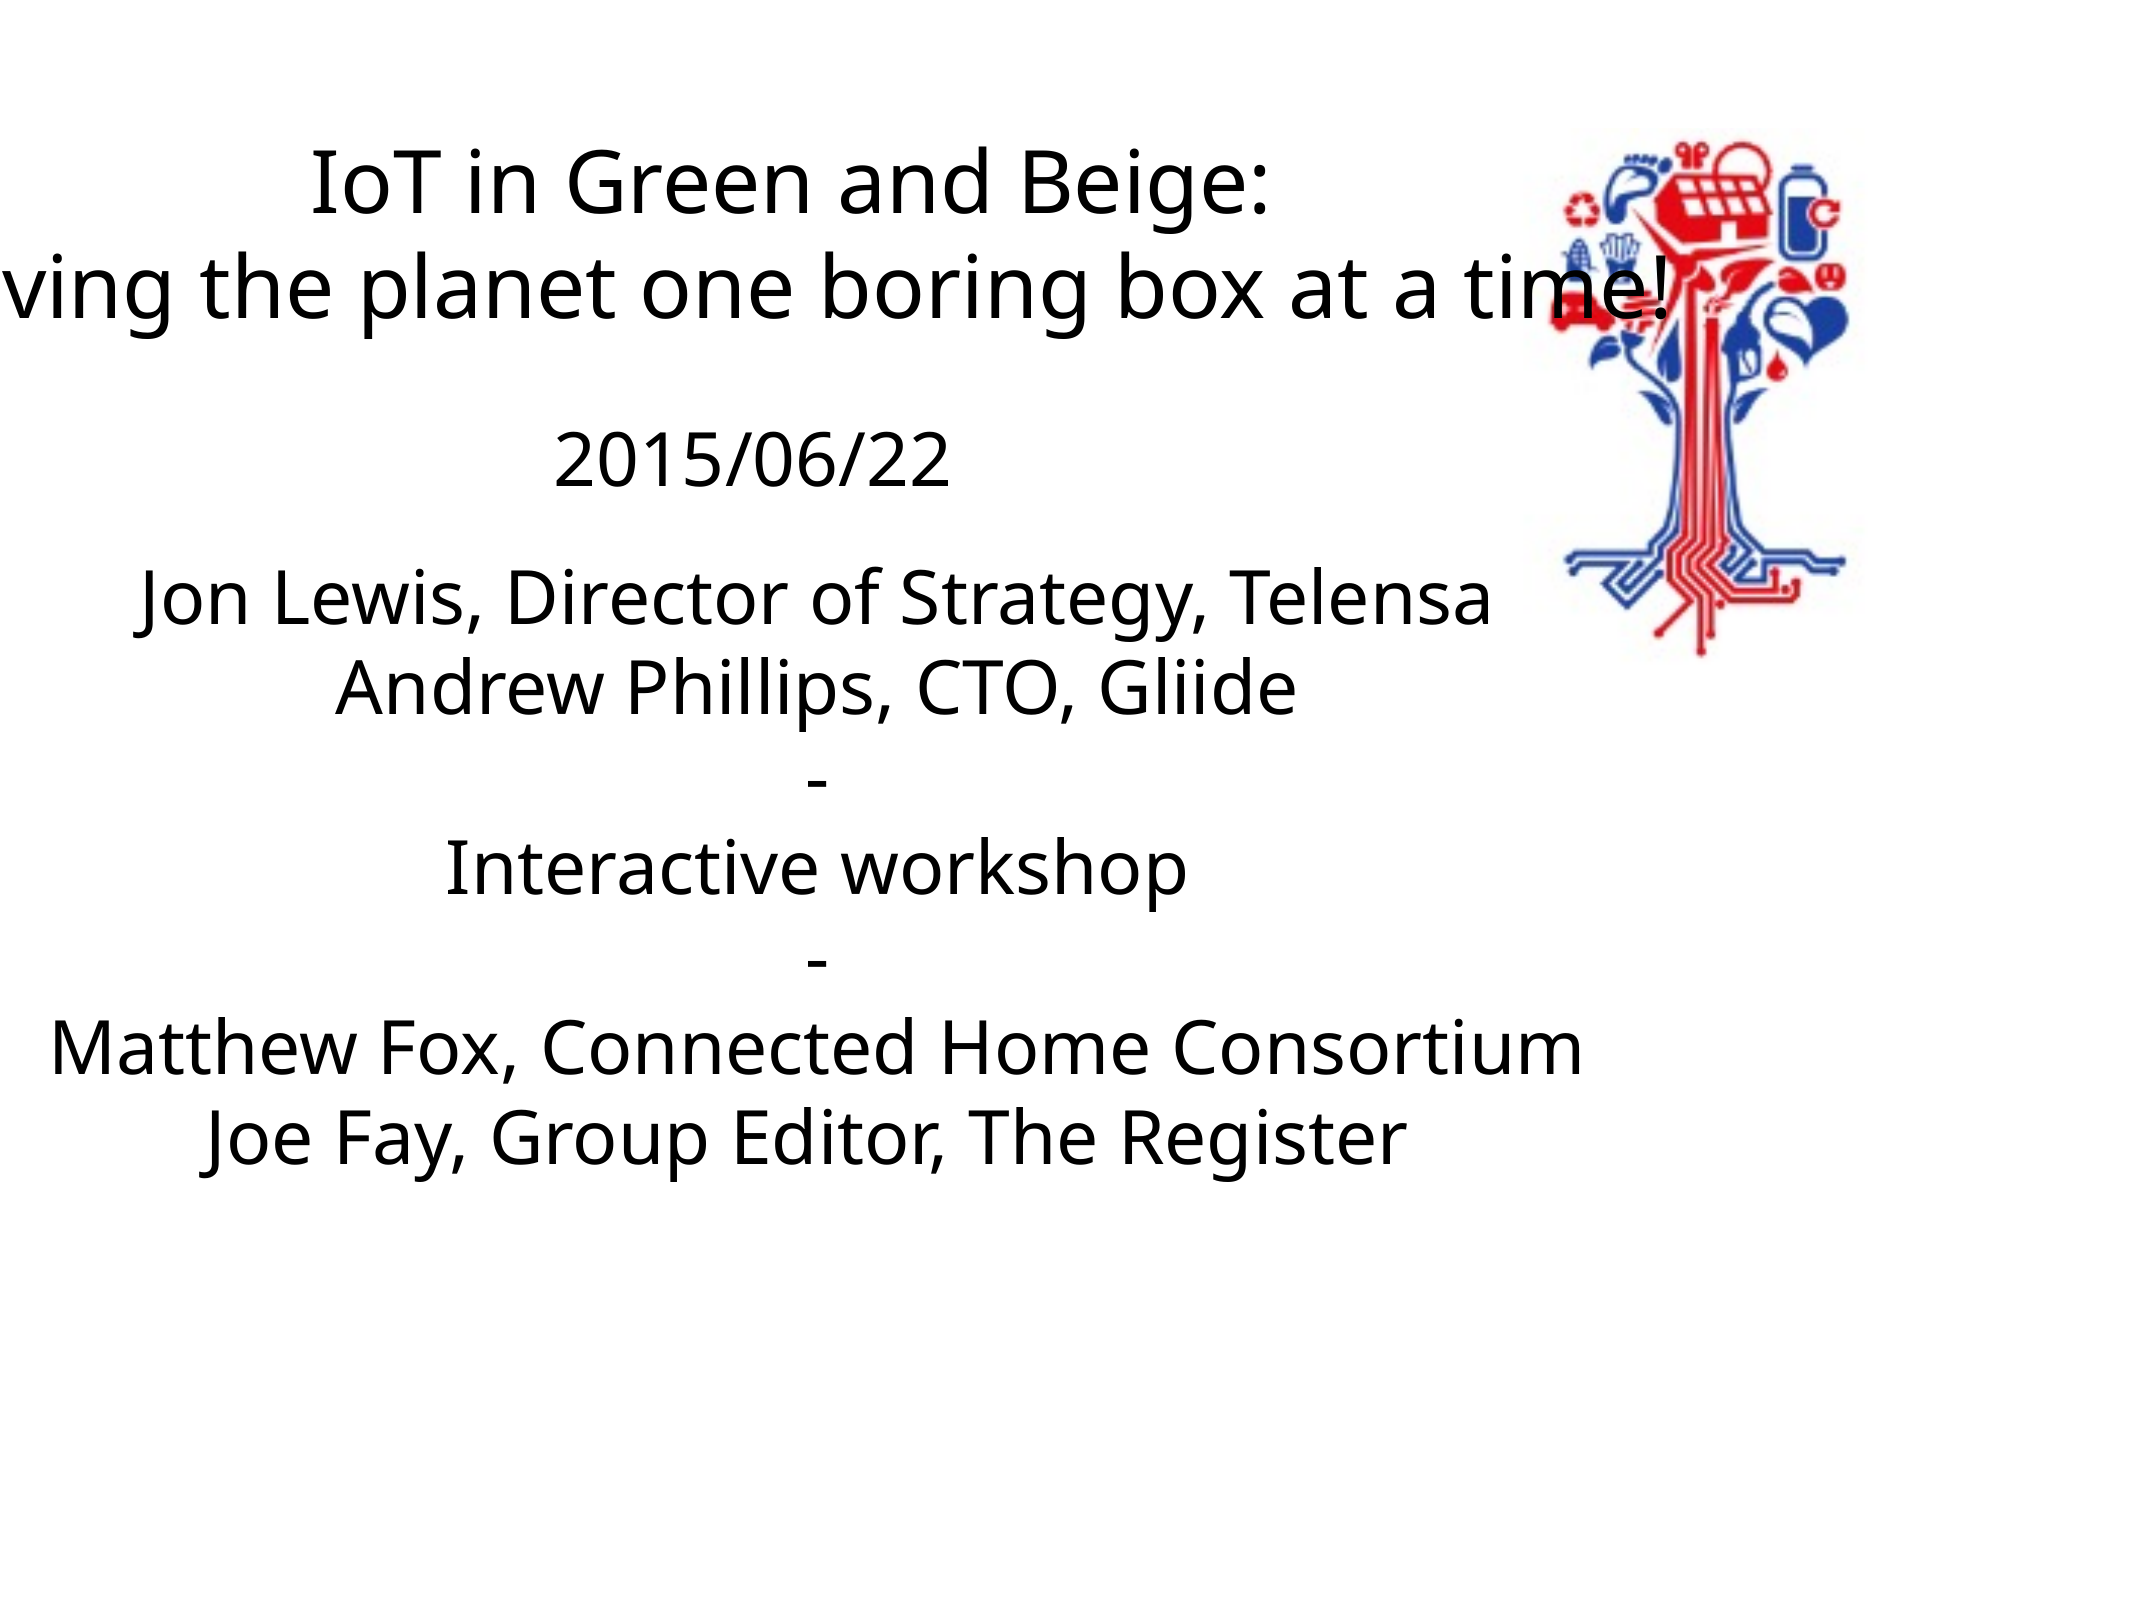

IoT in Green and Beige:
saving the planet one boring box at a time!
2015/06/22
Jon Lewis, Director of Strategy, Telensa
Andrew Phillips, CTO, Gliide
-
Interactive workshop
-
Matthew Fox, Connected Home Consortium
Joe Fay, Group Editor, The Register